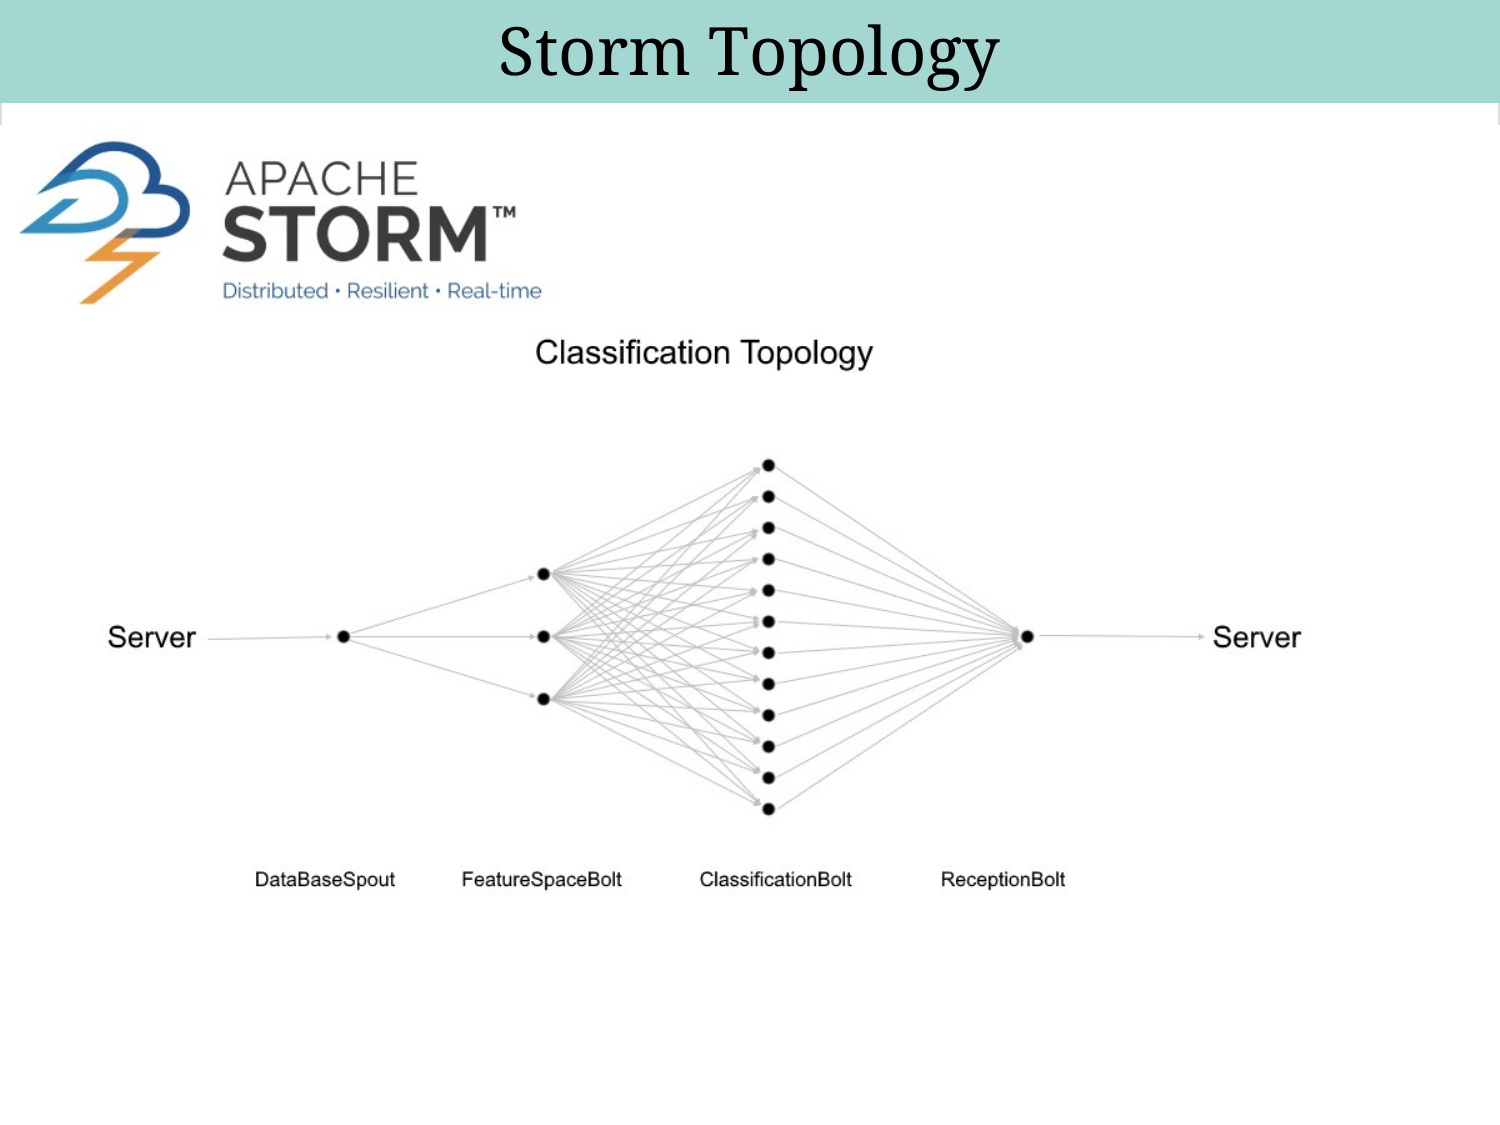

# Storm Topology
ejml (Efficient Java Matrix Library)
JMatIO
HS 2015
Current Trends in Distributed Systems – Final presentation